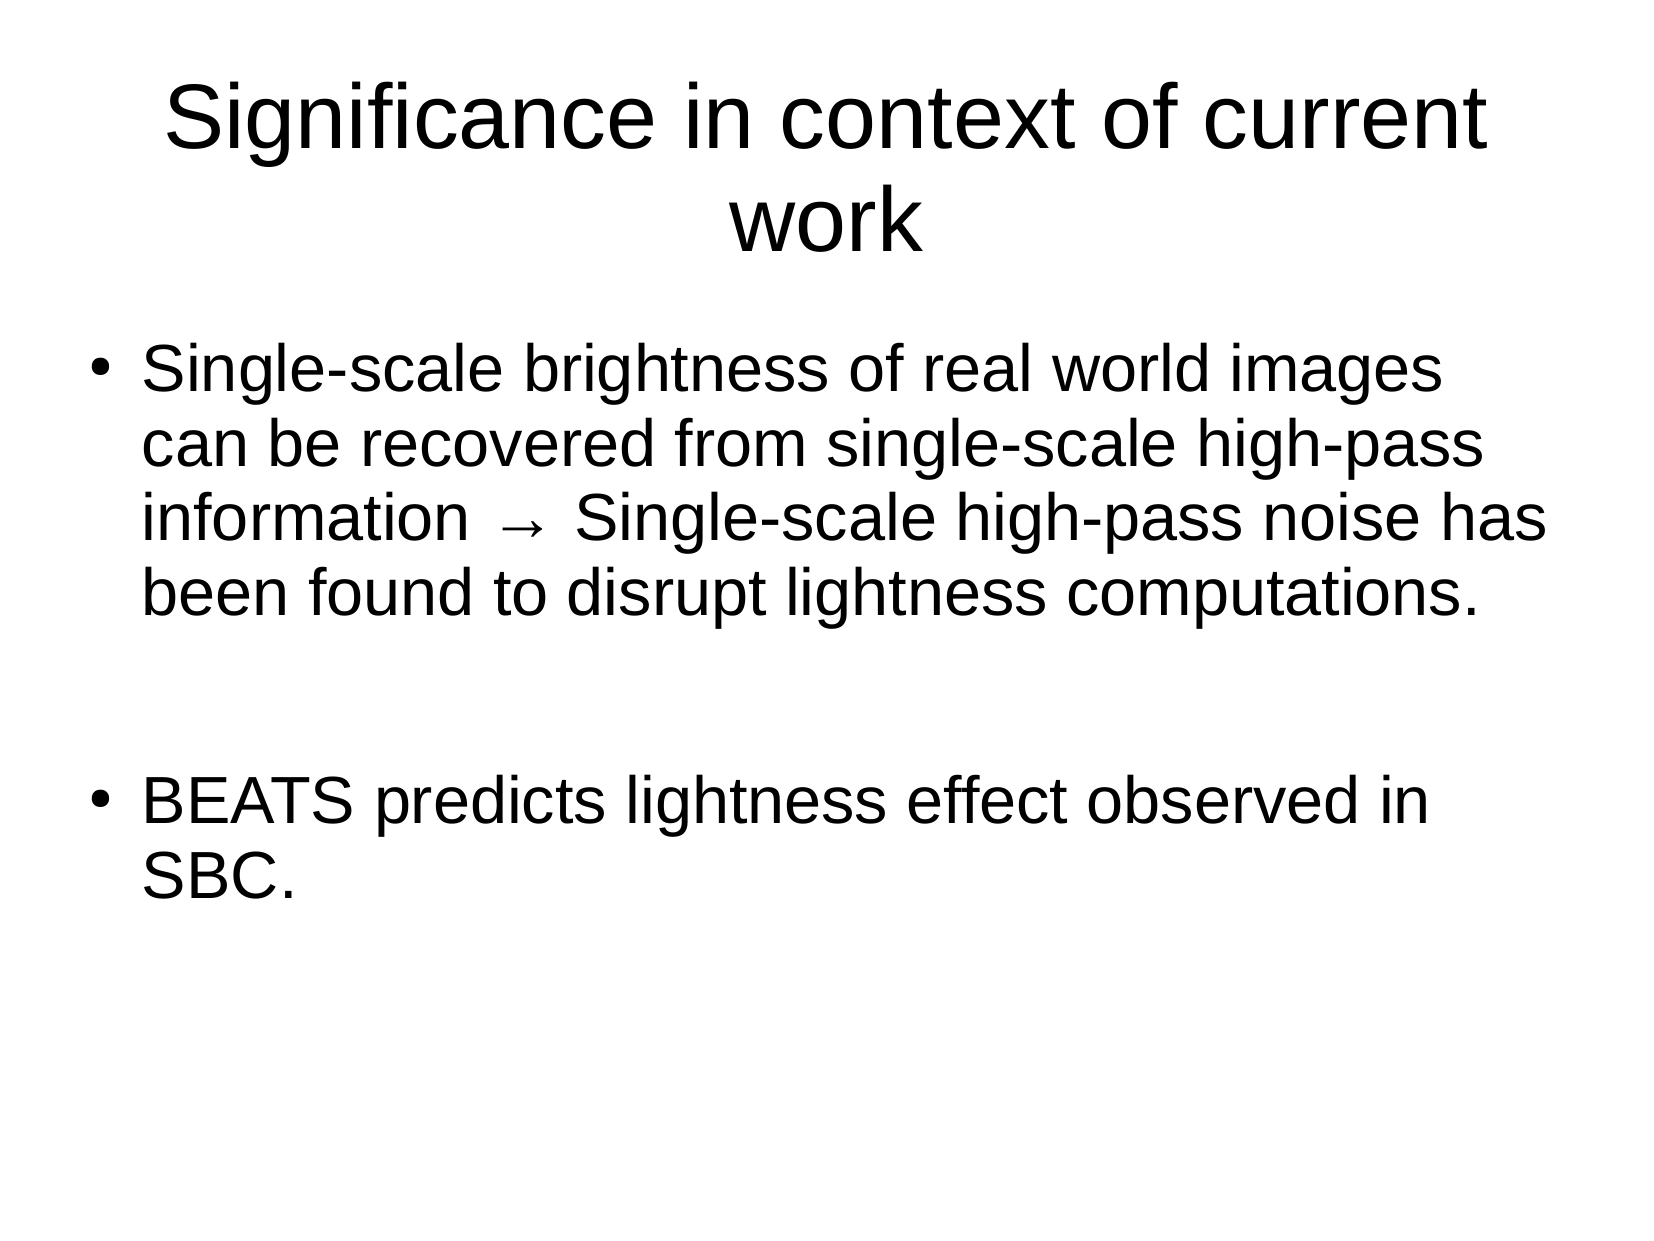

# Significance in context of current work
Single-scale brightness of real world images can be recovered from single-scale high-pass information → Single-scale high-pass noise has been found to disrupt lightness computations.
BEATS predicts lightness effect observed in SBC.